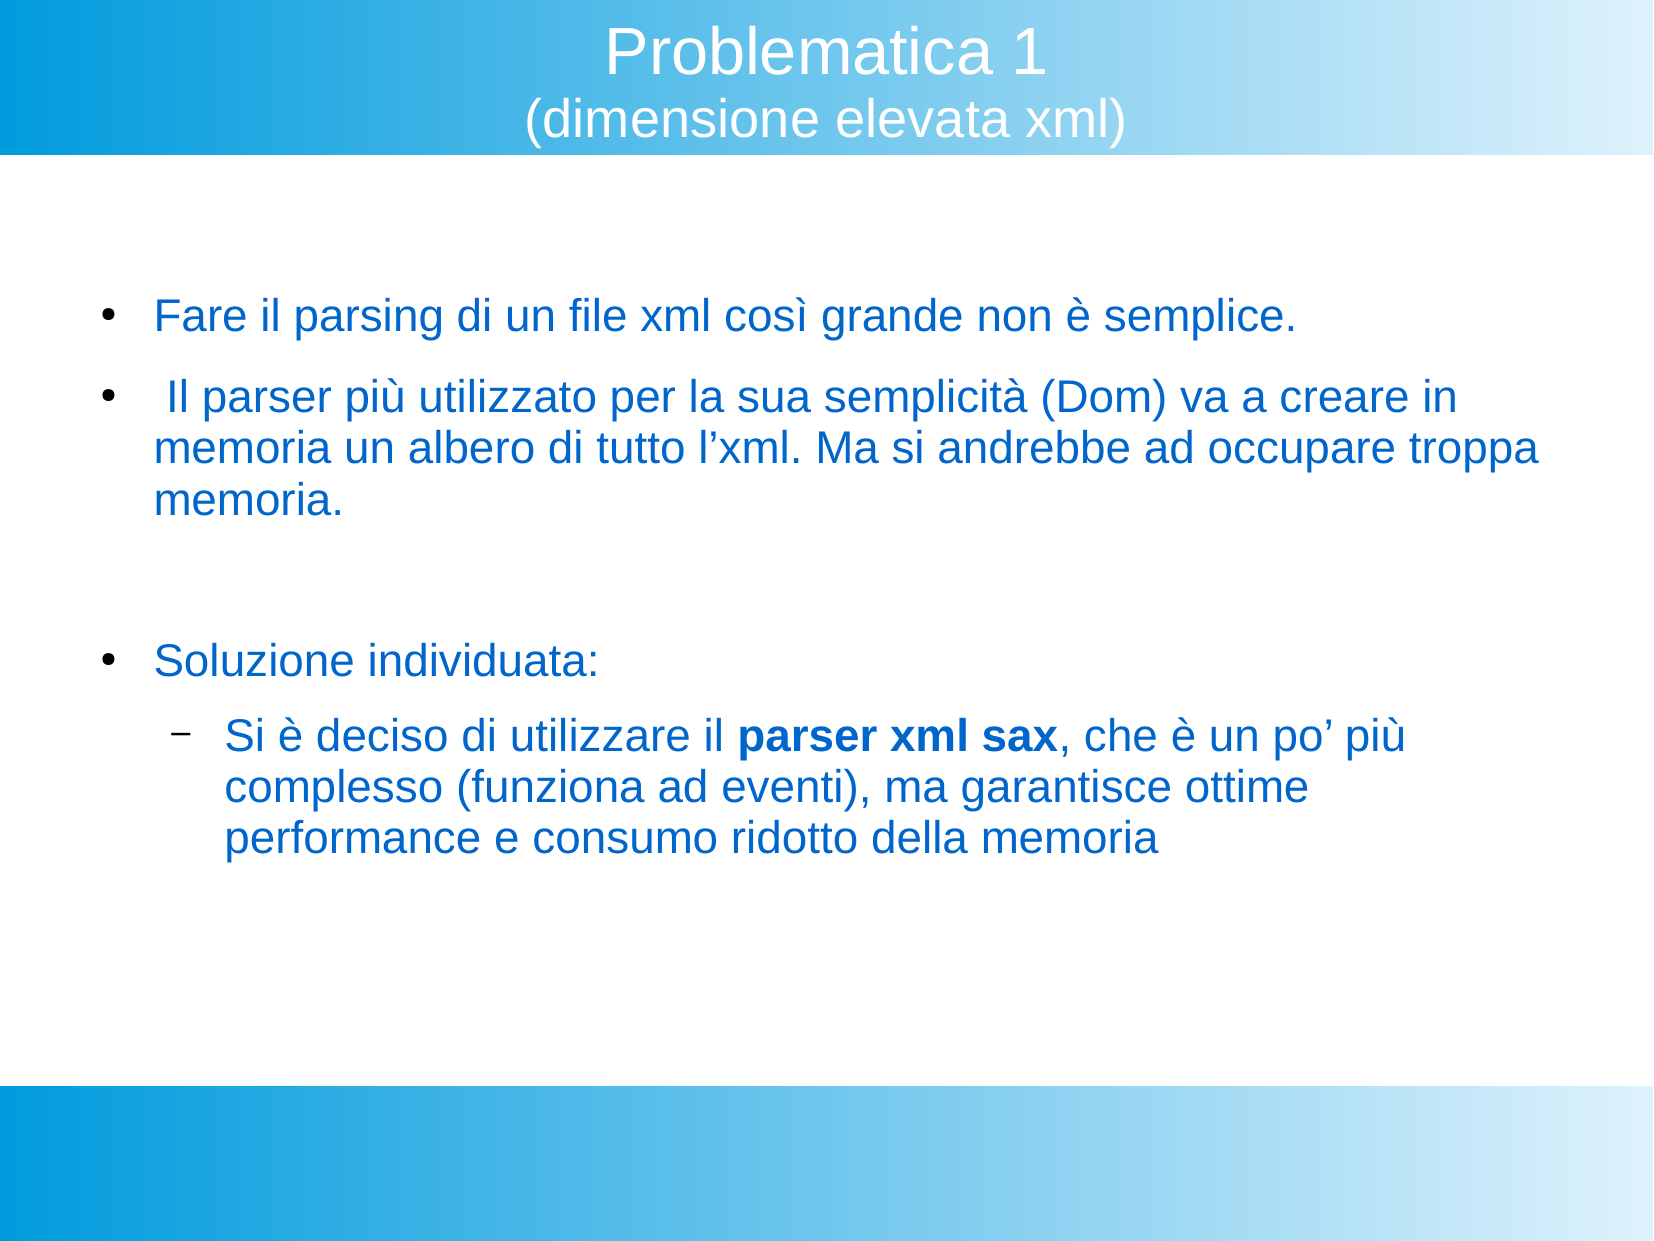

# Problematica 1 (dimensione elevata xml)
Fare il parsing di un file xml così grande non è semplice.
 Il parser più utilizzato per la sua semplicità (Dom) va a creare in memoria un albero di tutto l’xml. Ma si andrebbe ad occupare troppa memoria.
Soluzione individuata:
Si è deciso di utilizzare il parser xml sax, che è un po’ più complesso (funziona ad eventi), ma garantisce ottime performance e consumo ridotto della memoria